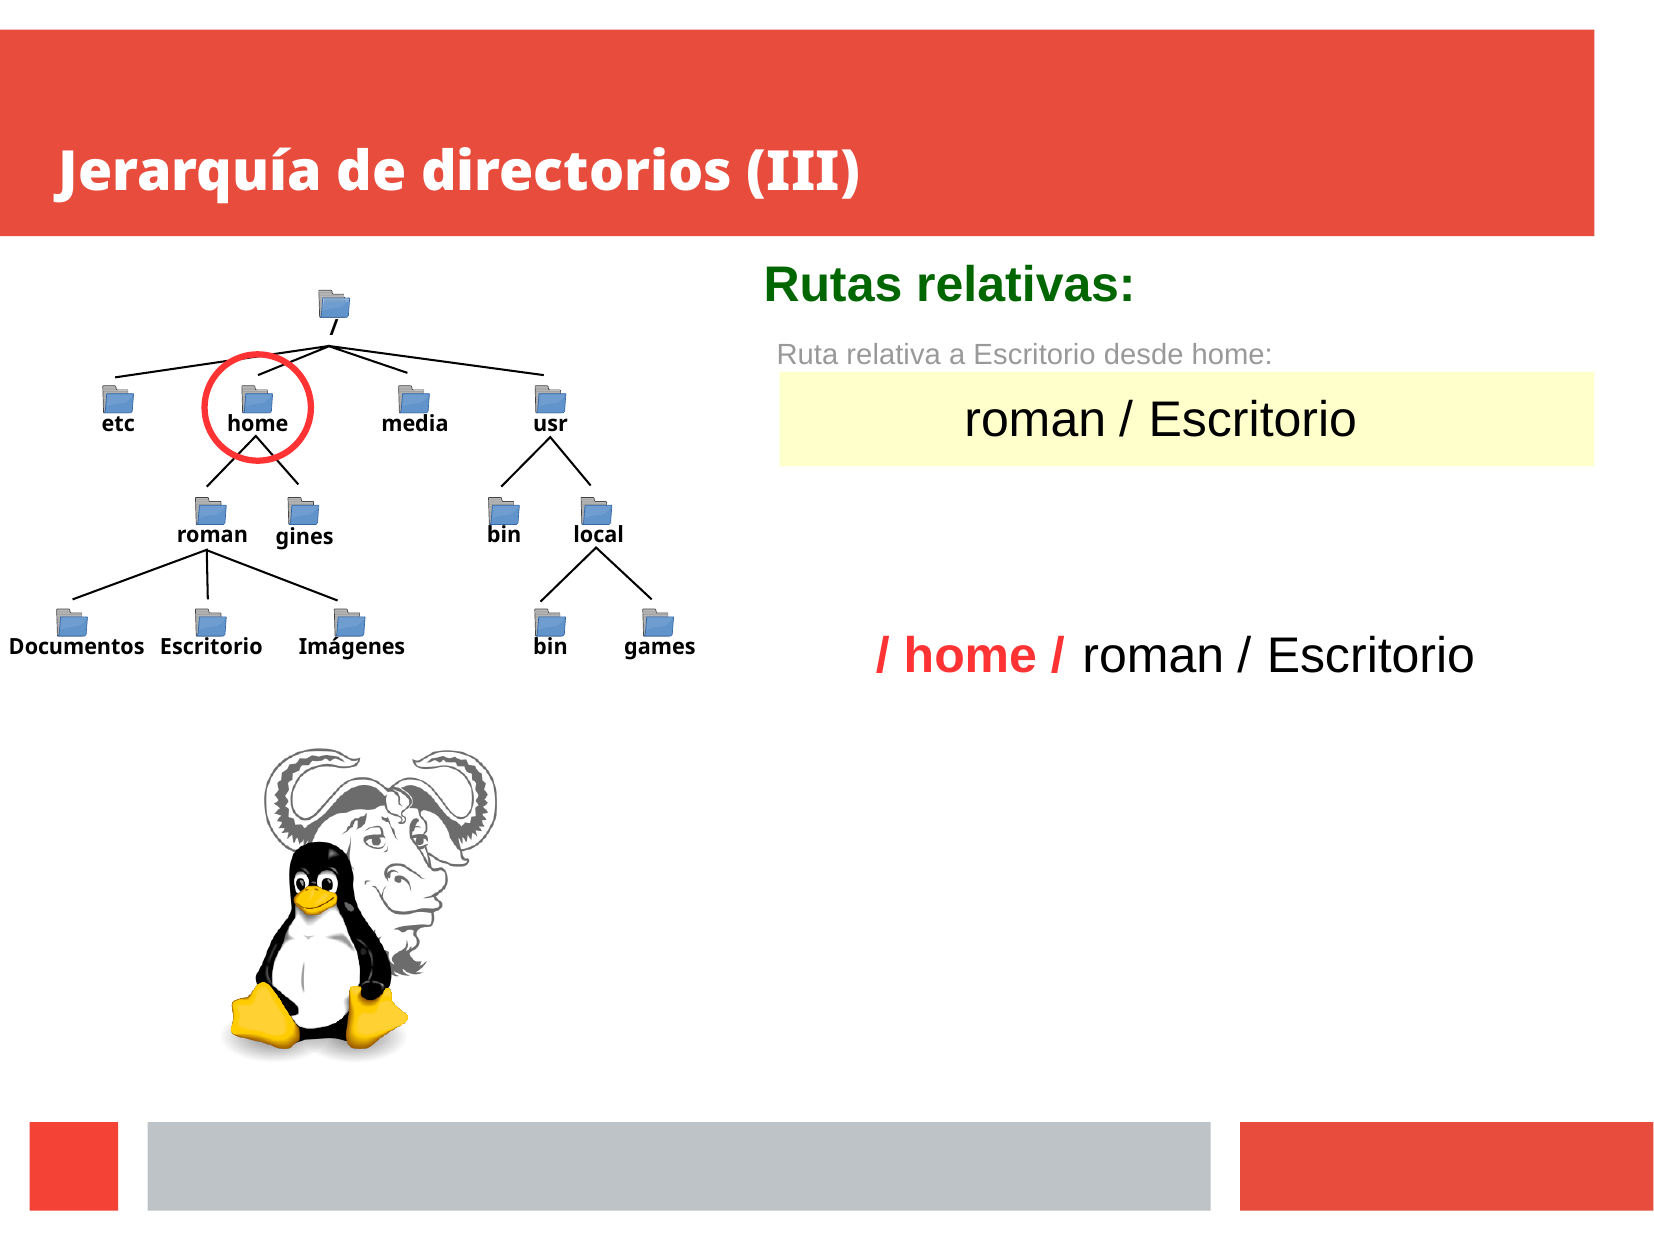

# Jerarquía de directorios (III)
Rutas relativas:
Ruta relativa a Escritorio desde home:
roman
/
Escritorio
roman
/
/ home /
Escritorio